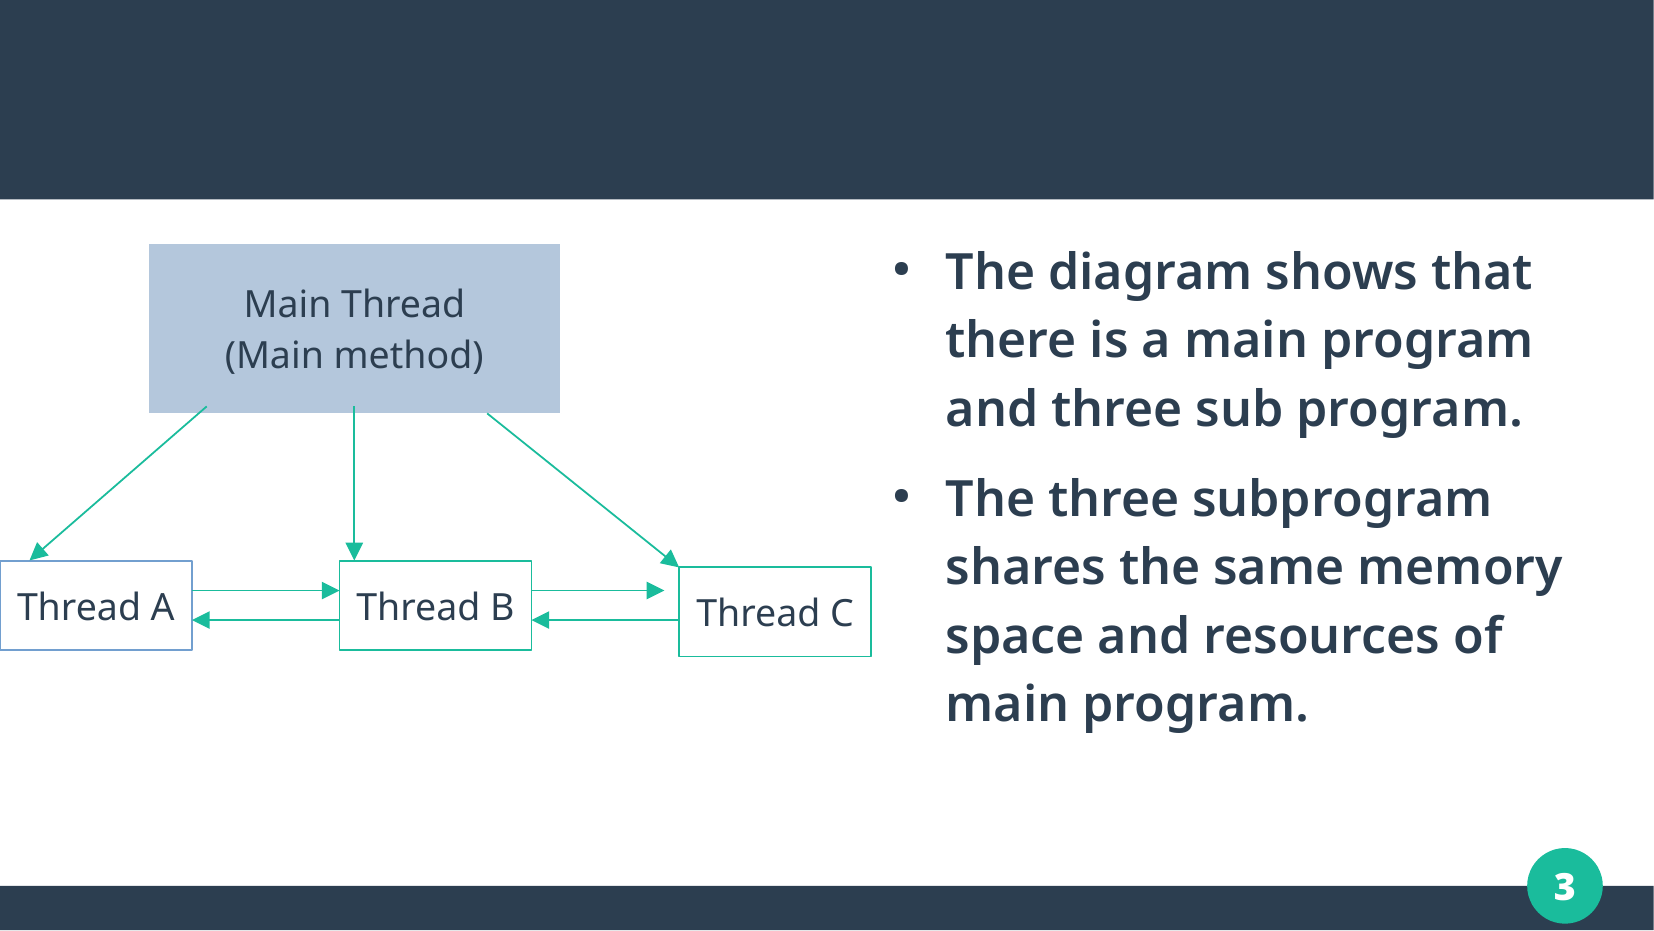

#
The diagram shows that there is a main program and three sub program.
The three subprogram shares the same memory space and resources of main program.
Main Thread
(Main method)
Thread A
Thread B
Thread C